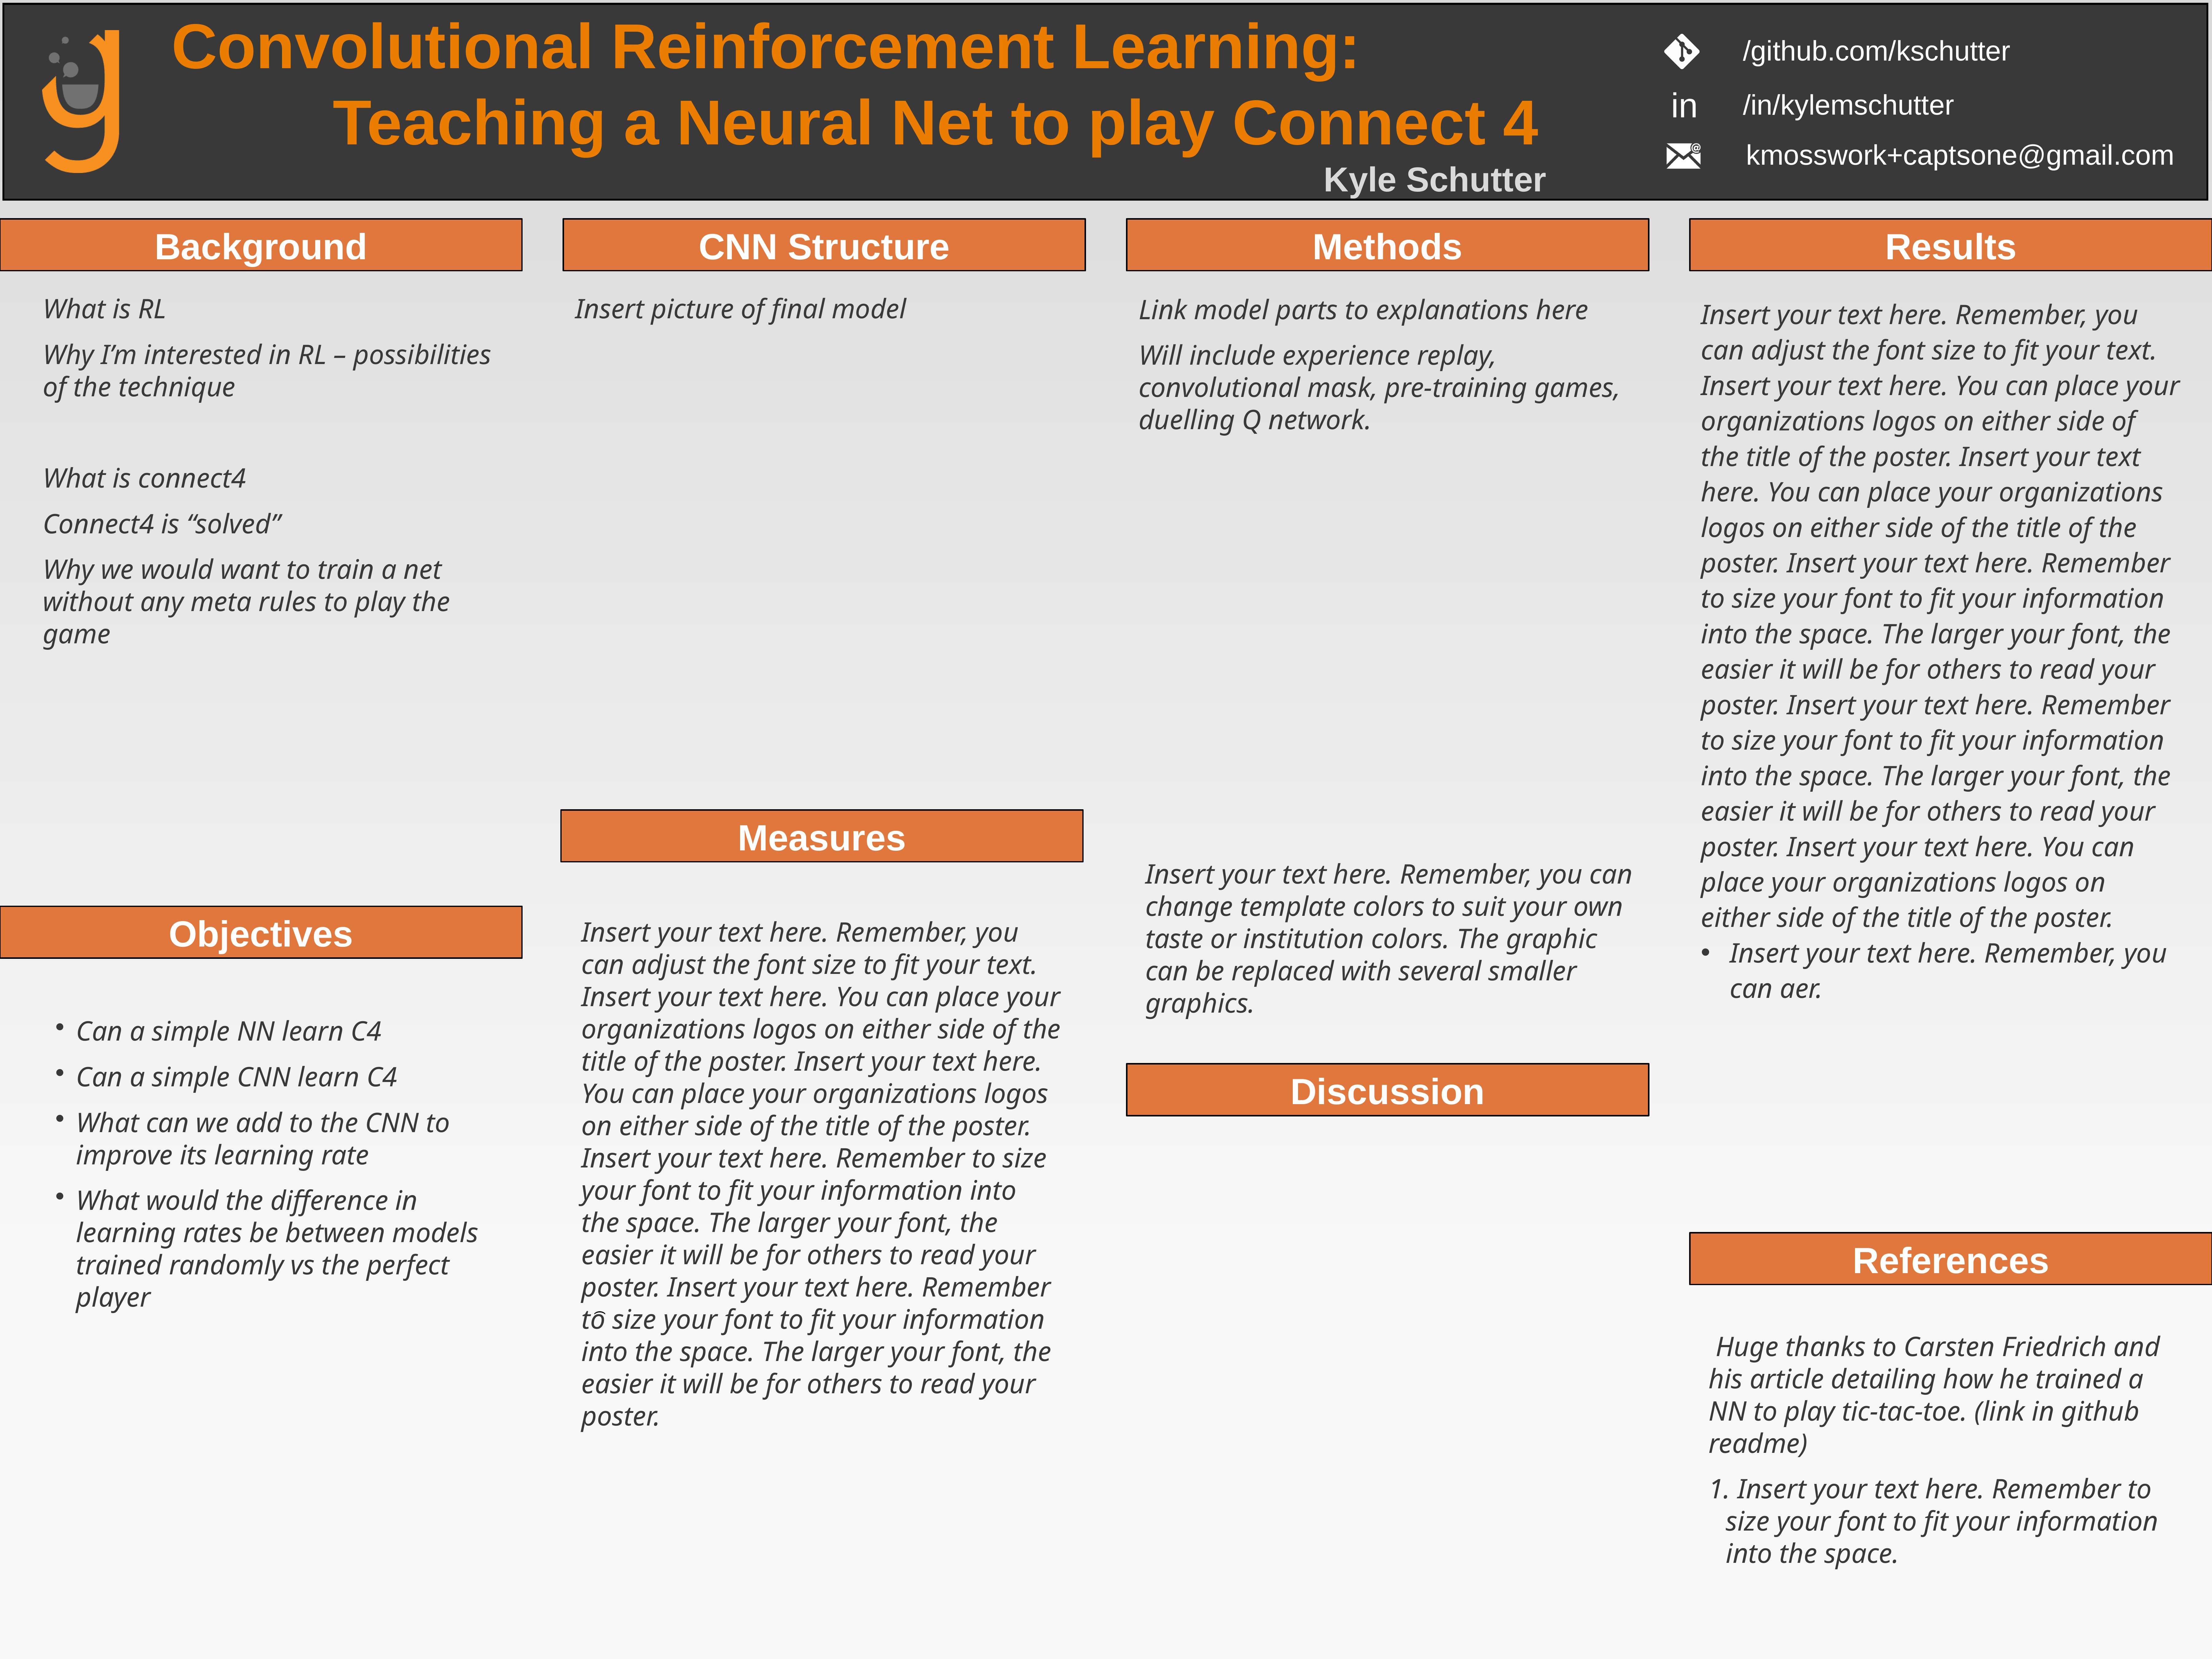

Convolutional Reinforcement Learning:
														Teaching a Neural Net to play Connect 4
																																																									Kyle Schutter
/github.com/kschutter
in
/in/kylemschutter
kmosswork+captsone@gmail.com
Background
CNN Structure
Methods
Results
What is RL
Why I’m interested in RL – possibilities of the technique
What is connect4
Connect4 is “solved”
Why we would want to train a net without any meta rules to play the game
Insert picture of final model
Link model parts to explanations here
Will include experience replay, convolutional mask, pre-training games, duelling Q network.
Insert your text here. Remember, you can adjust the font size to fit your text. Insert your text here. You can place your organizations logos on either side of the title of the poster. Insert your text here. You can place your organizations logos on either side of the title of the poster. Insert your text here. Remember to size your font to fit your information into the space. The larger your font, the easier it will be for others to read your poster. Insert your text here. Remember to size your font to fit your information into the space. The larger your font, the easier it will be for others to read your poster. Insert your text here. You can place your organizations logos on either side of the title of the poster.
Insert your text here. Remember, you can aer.
Measures
Insert your text here. Remember, you can change template colors to suit your own taste or institution colors. The graphic can be replaced with several smaller graphics.
Objectives
Insert your text here. Remember, you can adjust the font size to fit your text. Insert your text here. You can place your organizations logos on either side of the title of the poster. Insert your text here. You can place your organizations logos on either side of the title of the poster. Insert your text here. Remember to size your font to fit your information into the space. The larger your font, the easier it will be for others to read your poster. Insert your text here. Remember to size your font to fit your information into the space. The larger your font, the easier it will be for others to read your poster.
Can a simple NN learn C4
Can a simple CNN learn C4
What can we add to the CNN to improve its learning rate
What would the difference in learning rates be between models trained randomly vs the perfect player
Discussion
References
(
(
 Huge thanks to Carsten Friedrich and his article detailing how he trained a NN to play tic-tac-toe. (link in github readme)
 Insert your text here. Remember to size your font to fit your information into the space.